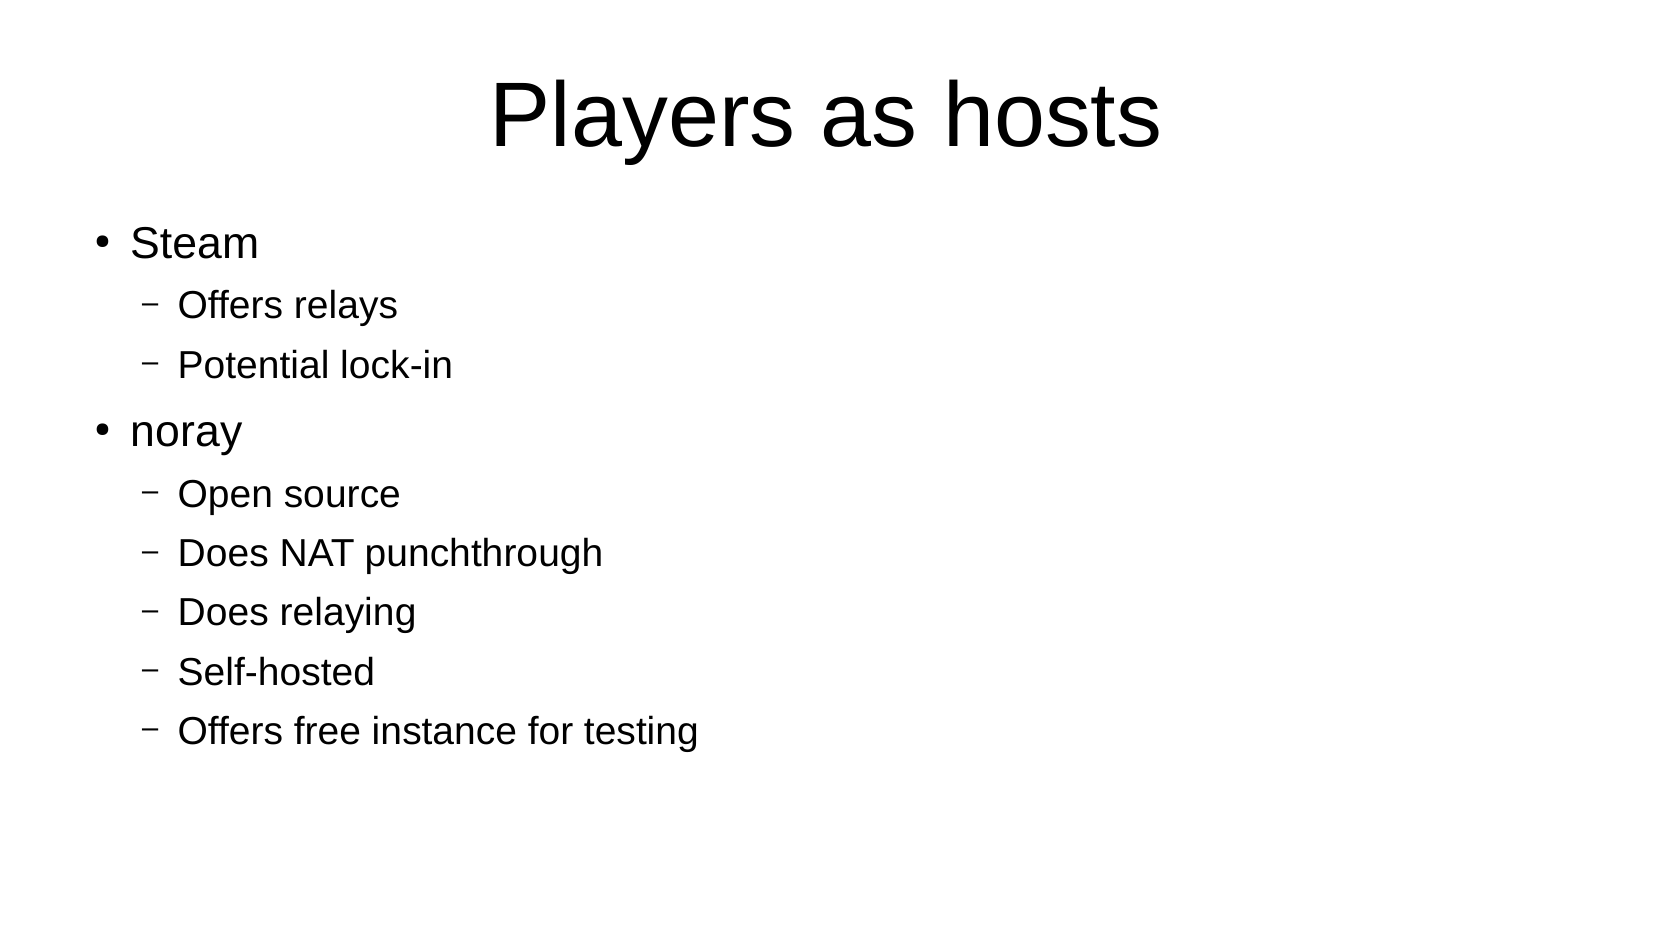

# Players as hosts
Steam
Offers relays
Potential lock-in
noray
Open source
Does NAT punchthrough
Does relaying
Self-hosted
Offers free instance for testing